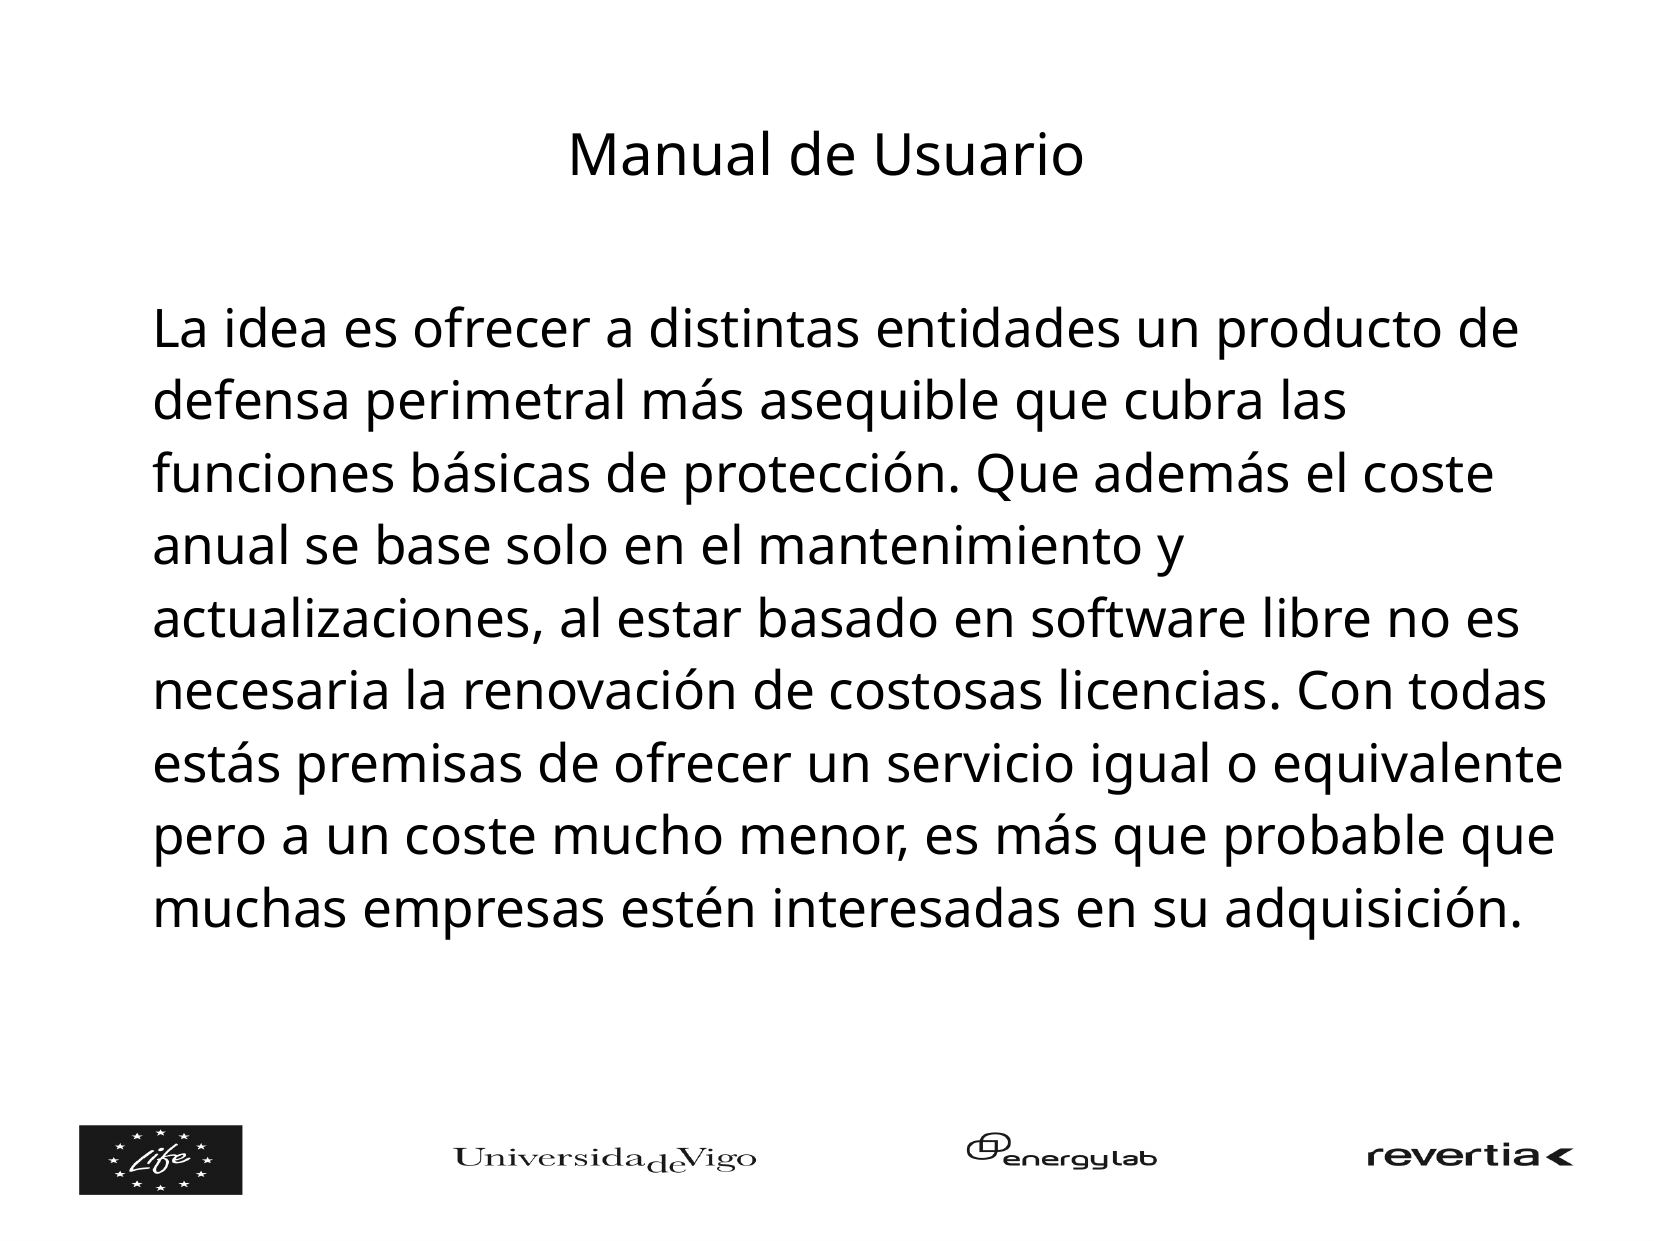

# Manual de Usuario
La idea es ofrecer a distintas entidades un producto de defensa perimetral más asequible que cubra las funciones básicas de protección. Que además el coste anual se base solo en el mantenimiento y actualizaciones, al estar basado en software libre no es necesaria la renovación de costosas licencias. Con todas estás premisas de ofrecer un servicio igual o equivalente pero a un coste mucho menor, es más que probable que muchas empresas estén interesadas en su adquisición.